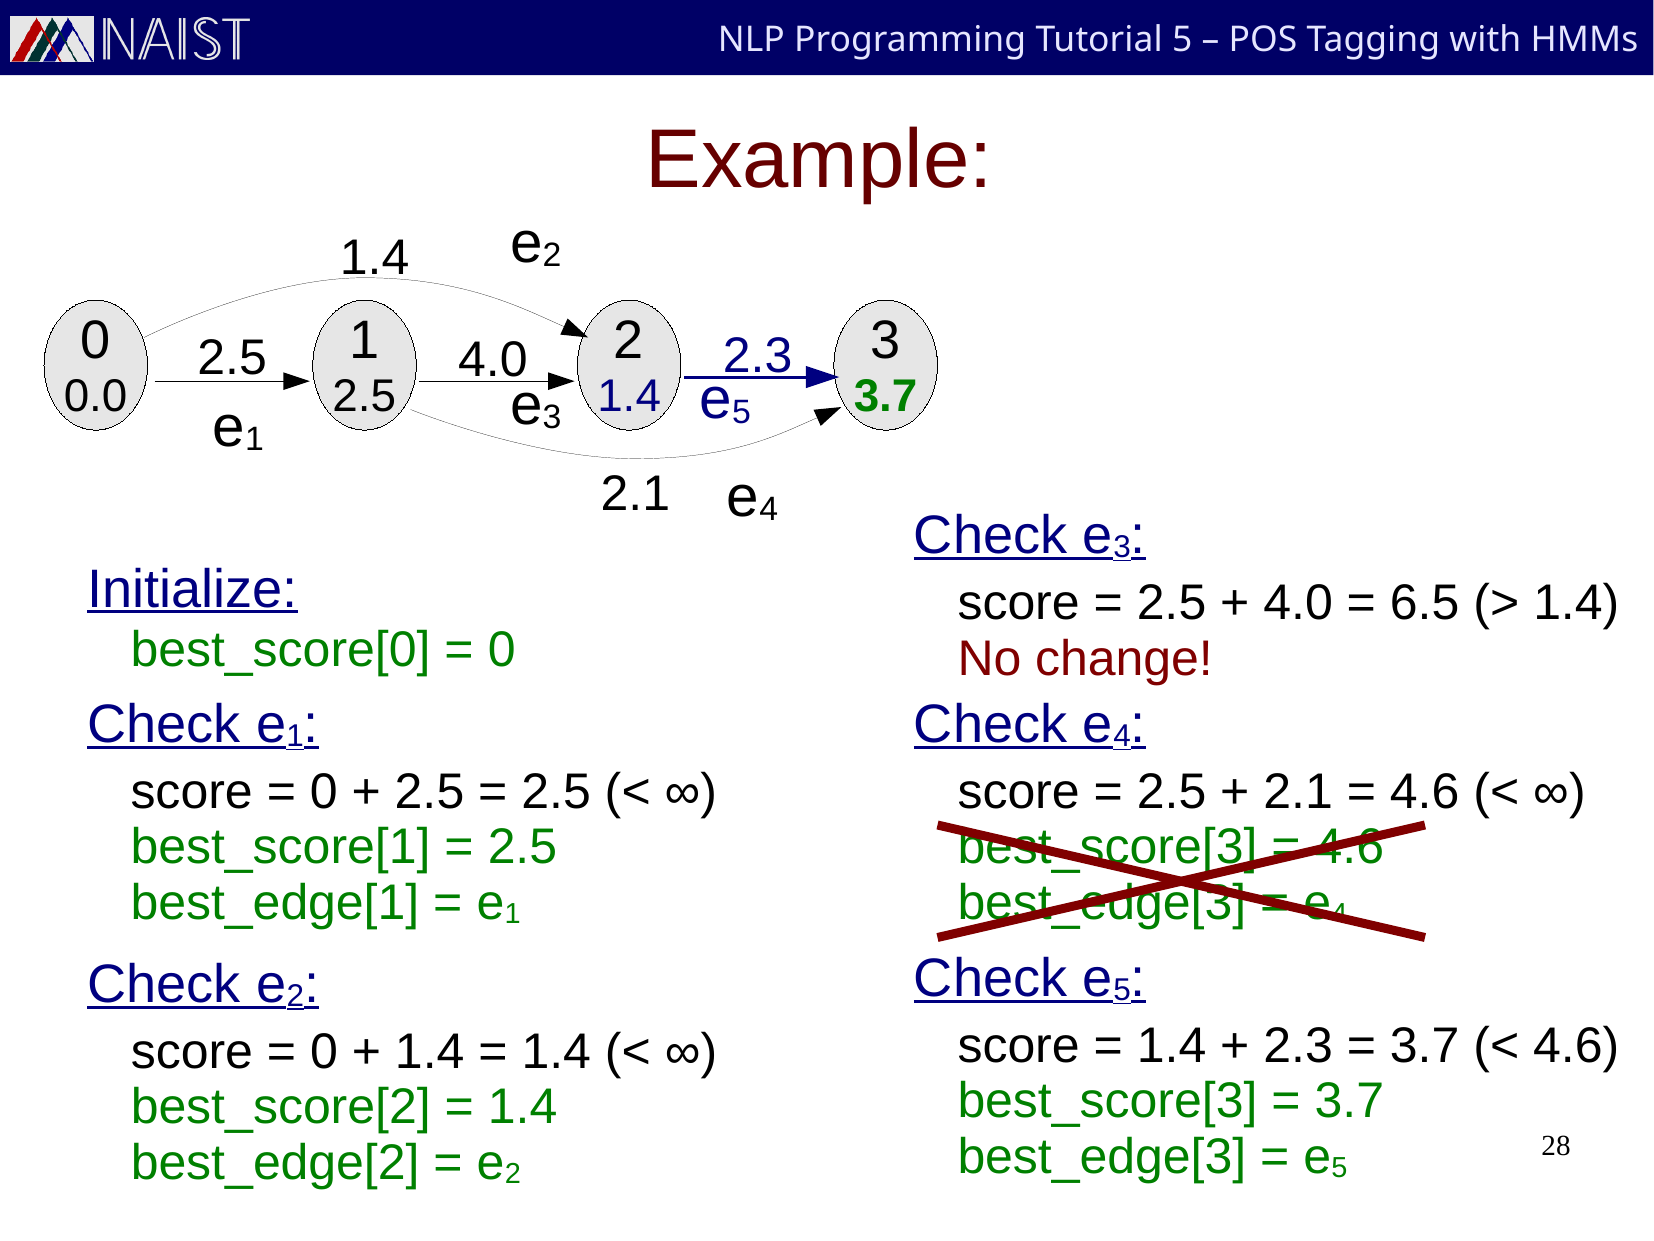

# Example:
e2
1.4
0
0.0
1
2.5
2
1.4
3
3.7
2.3
2.5
4.0
e5
e3
e1
e4
2.1
Check e3:
Initialize:
score = 2.5 + 4.0 = 6.5 (> 1.4)
No change!
best_score[0] = 0
Check e1:
Check e4:
score = 0 + 2.5 = 2.5 (< ∞)
best_score[1] = 2.5
best_edge[1] = e1
score = 2.5 + 2.1 = 4.6 (< ∞)
best_score[3] = 4.6
best_edge[3] = e4
Check e5:
Check e2:
score = 1.4 + 2.3 = 3.7 (< 4.6)
best_score[3] = 3.7
best_edge[3] = e5
score = 0 + 1.4 = 1.4 (< ∞)
best_score[2] = 1.4
best_edge[2] = e2
28